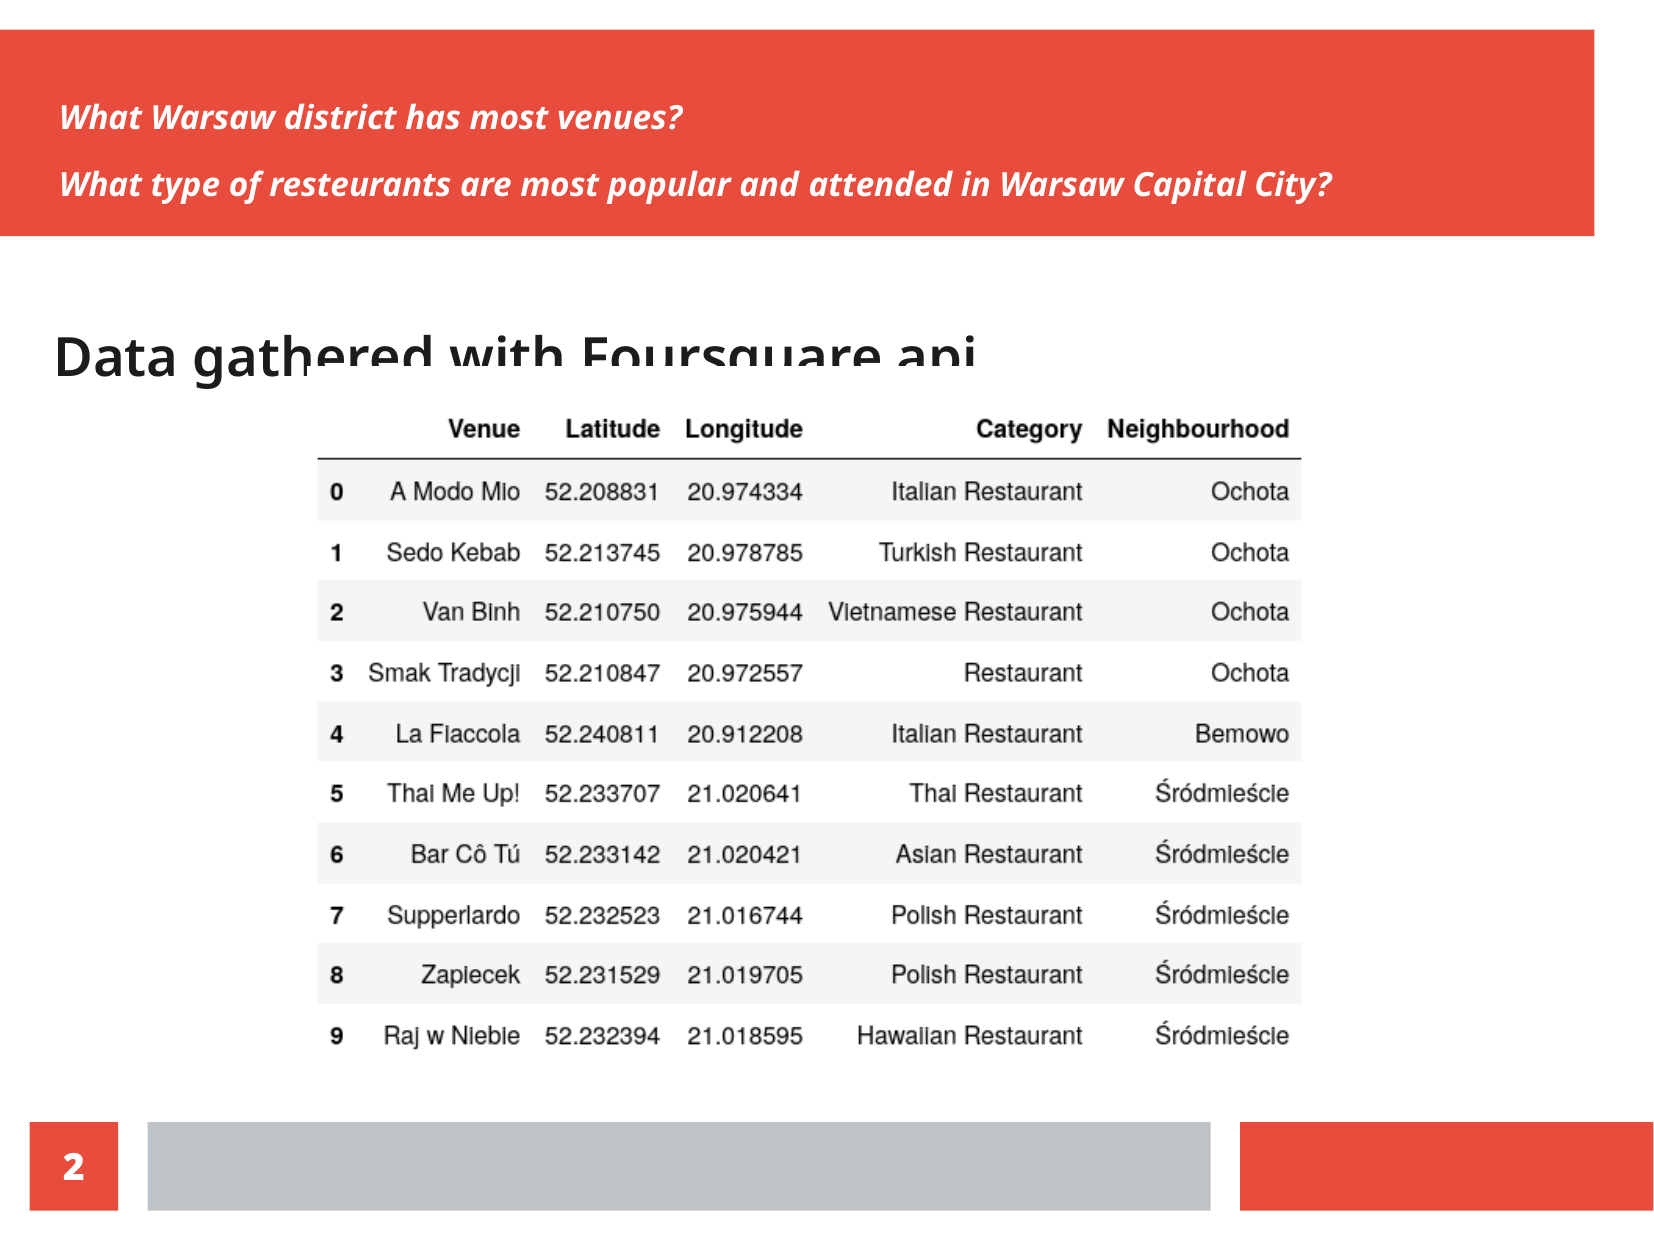

# What Warsaw district has most venues? What type of resteurants are most popular and attended in Warsaw Capital City?
Data gathered with Foursquare api
2